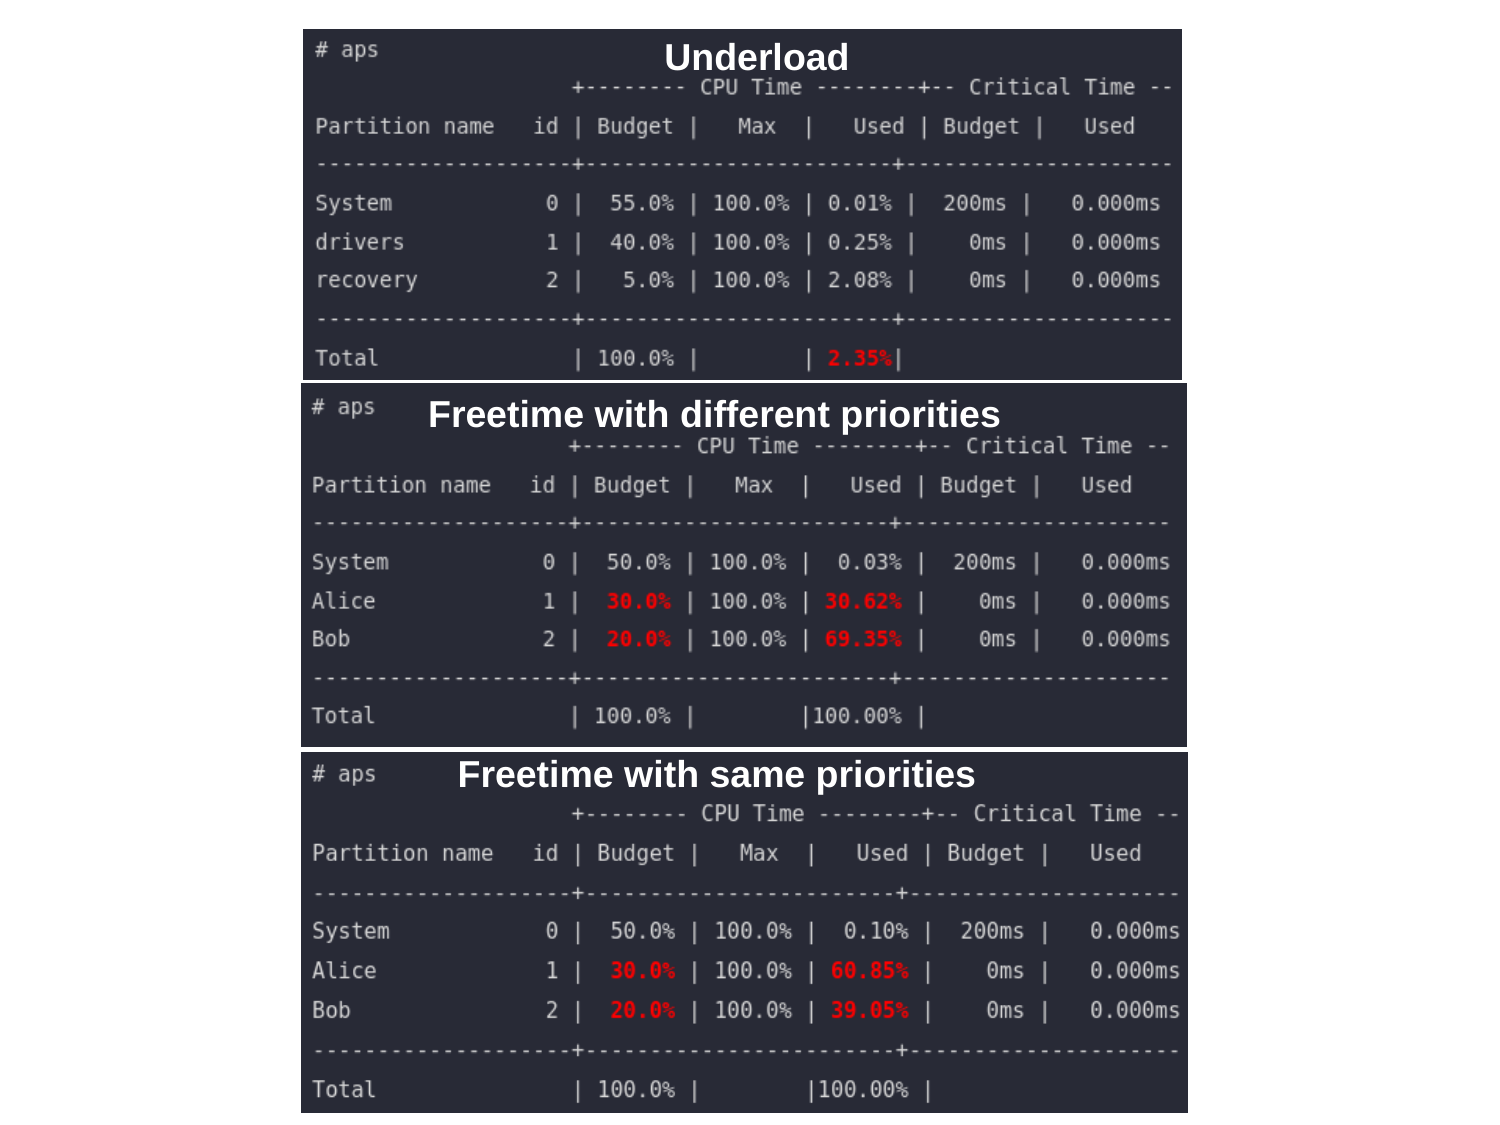

Underload
Freetime with different priorities
Freetime with same priorities
Full Load